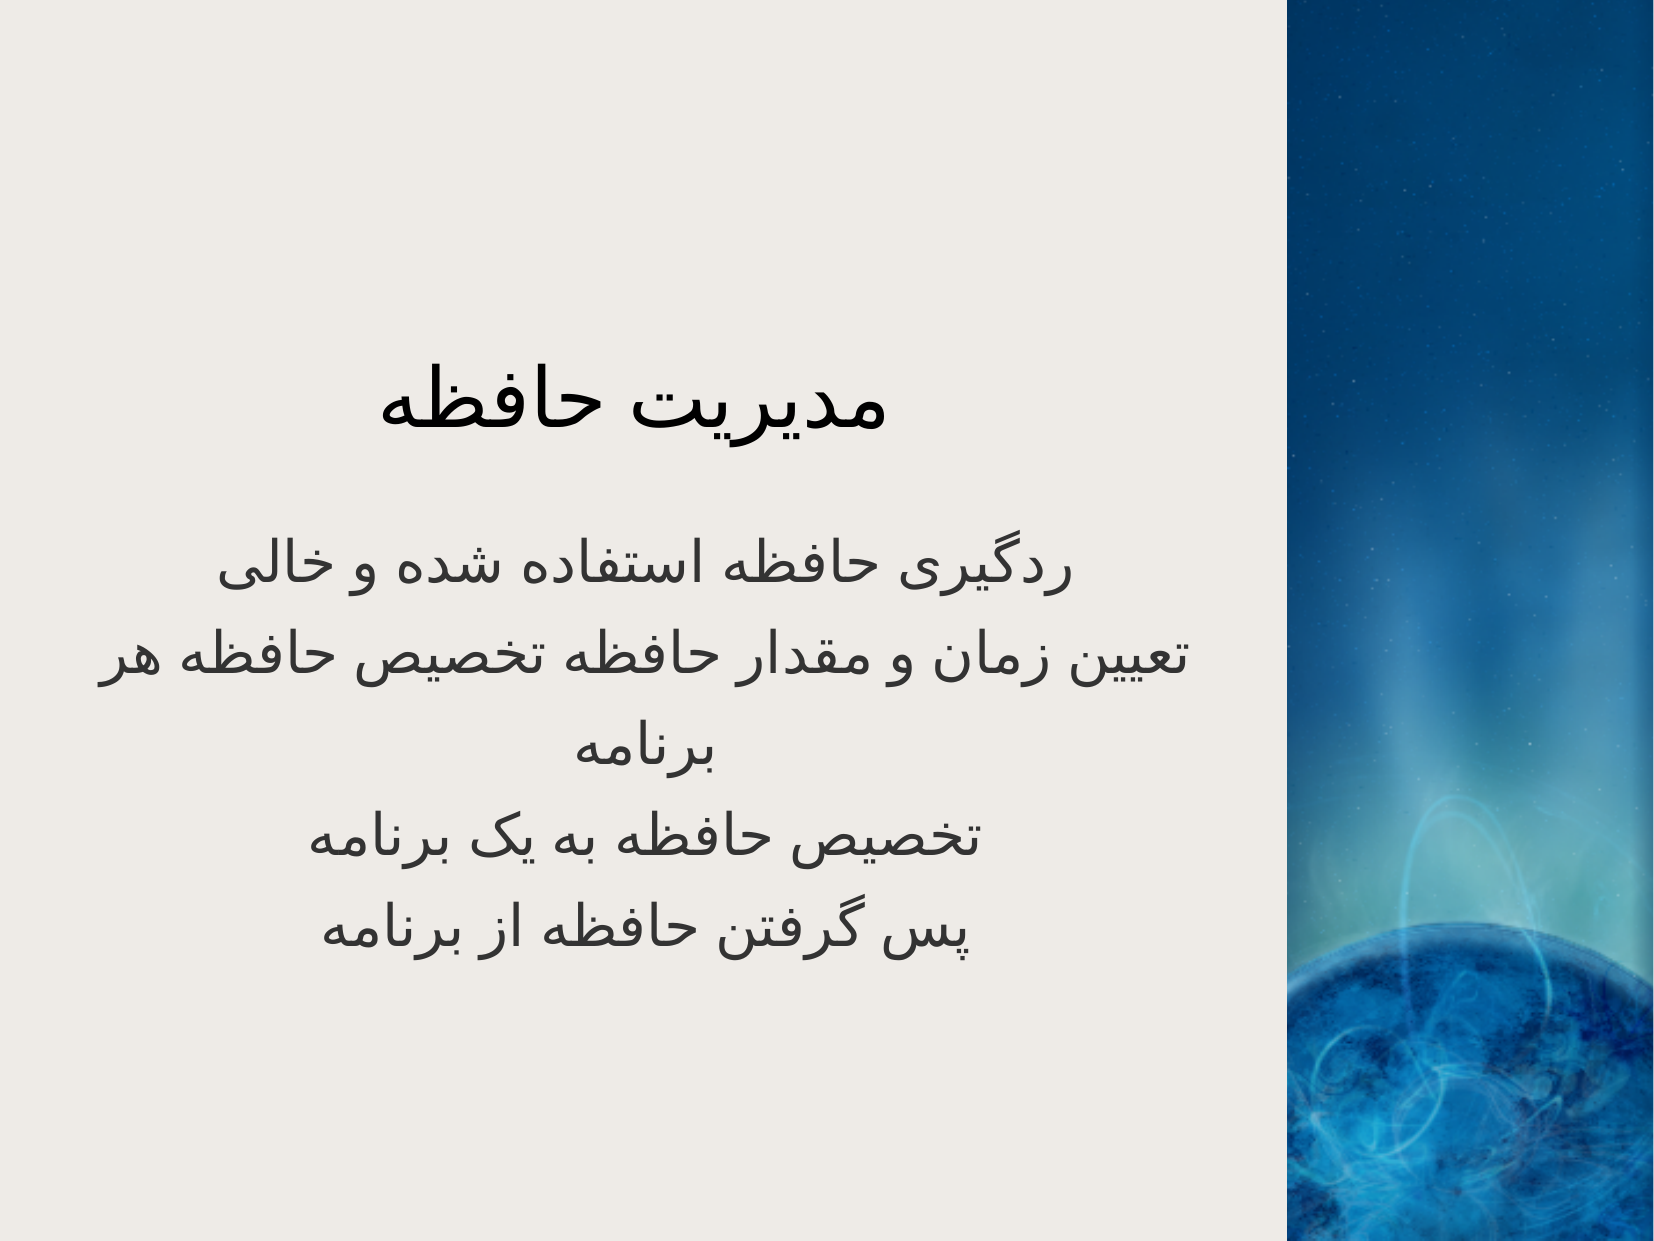

# Agenda
مدیریت حافظه
ردگیری حافظه استفاده شده و خالی
تعیین زمان و مقدار حافظه تخصیص حافظه هر برنامه
تخصیص حافظه به یک برنامه
پس گرفتن حافظه از برنامه